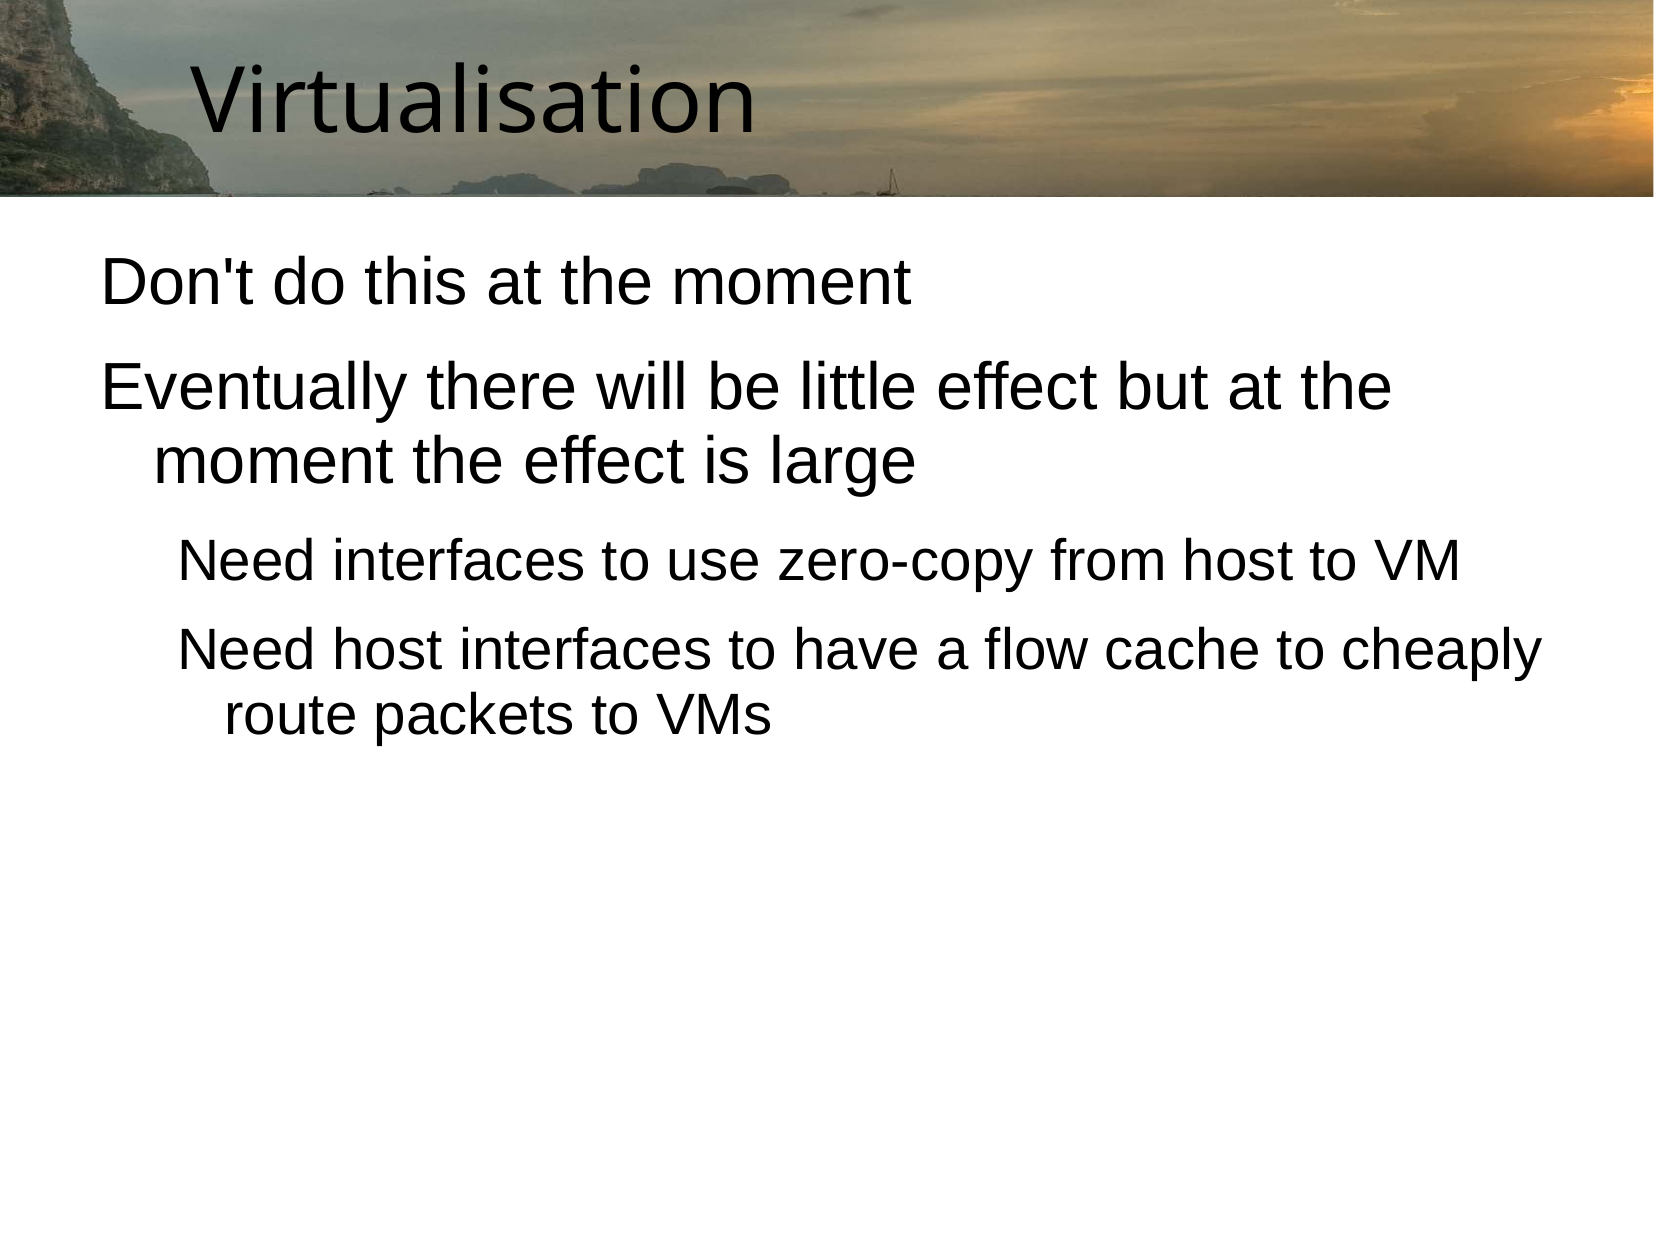

# Virtualisation
Don't do this at the moment
Eventually there will be little effect but at the moment the effect is large
Need interfaces to use zero-copy from host to VM
Need host interfaces to have a flow cache to cheaply route packets to VMs